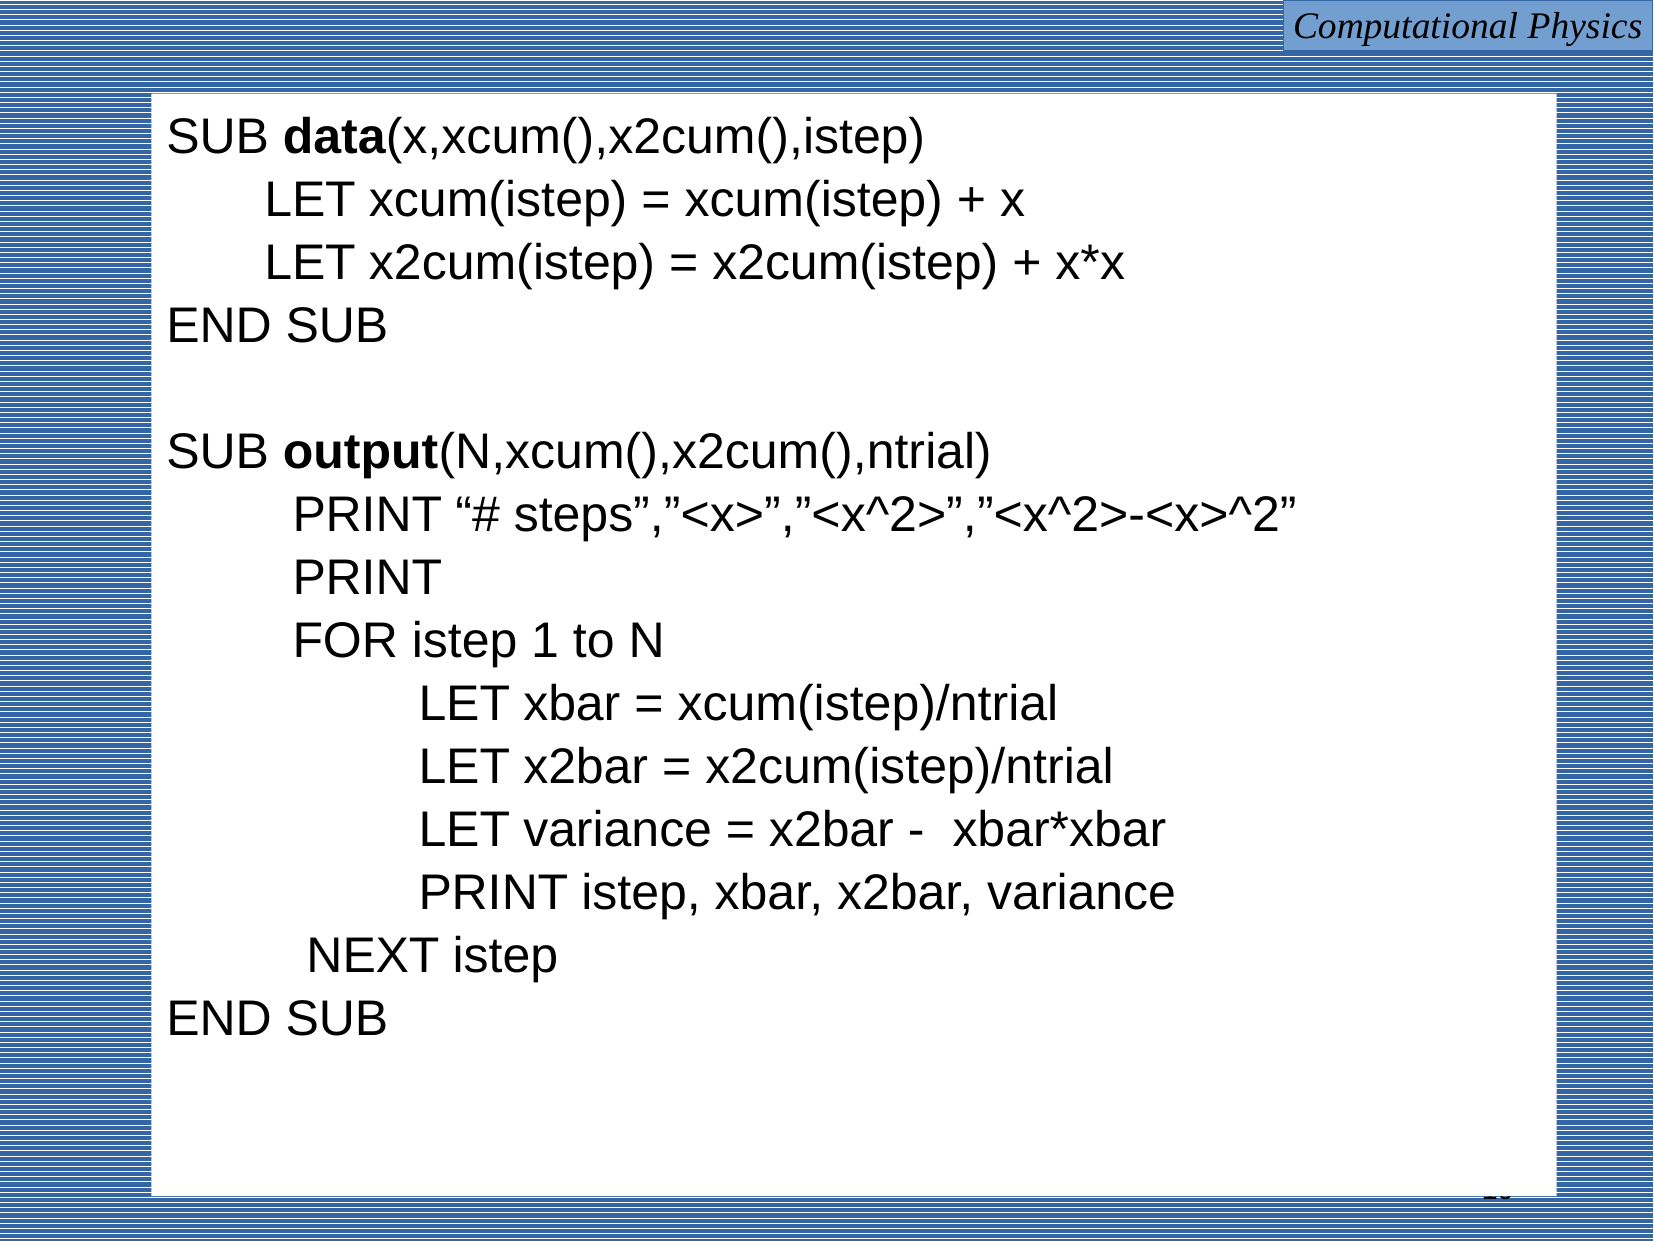

# SUB data(x,xcum(),x2cum(),istep)
 LET xcum(istep) = xcum(istep) + x
 LET x2cum(istep) = x2cum(istep) + x*x
END SUB
SUB output(N,xcum(),x2cum(),ntrial)
 PRINT “# steps”,”<x>”,”<x^2>”,”<x^2>-<x>^2”
 PRINT
 FOR istep 1 to N
 LET xbar = xcum(istep)/ntrial
 LET x2bar = x2cum(istep)/ntrial
 LET variance = x2bar - xbar*xbar
 PRINT istep, xbar, x2bar, variance
 NEXT istep
END SUB